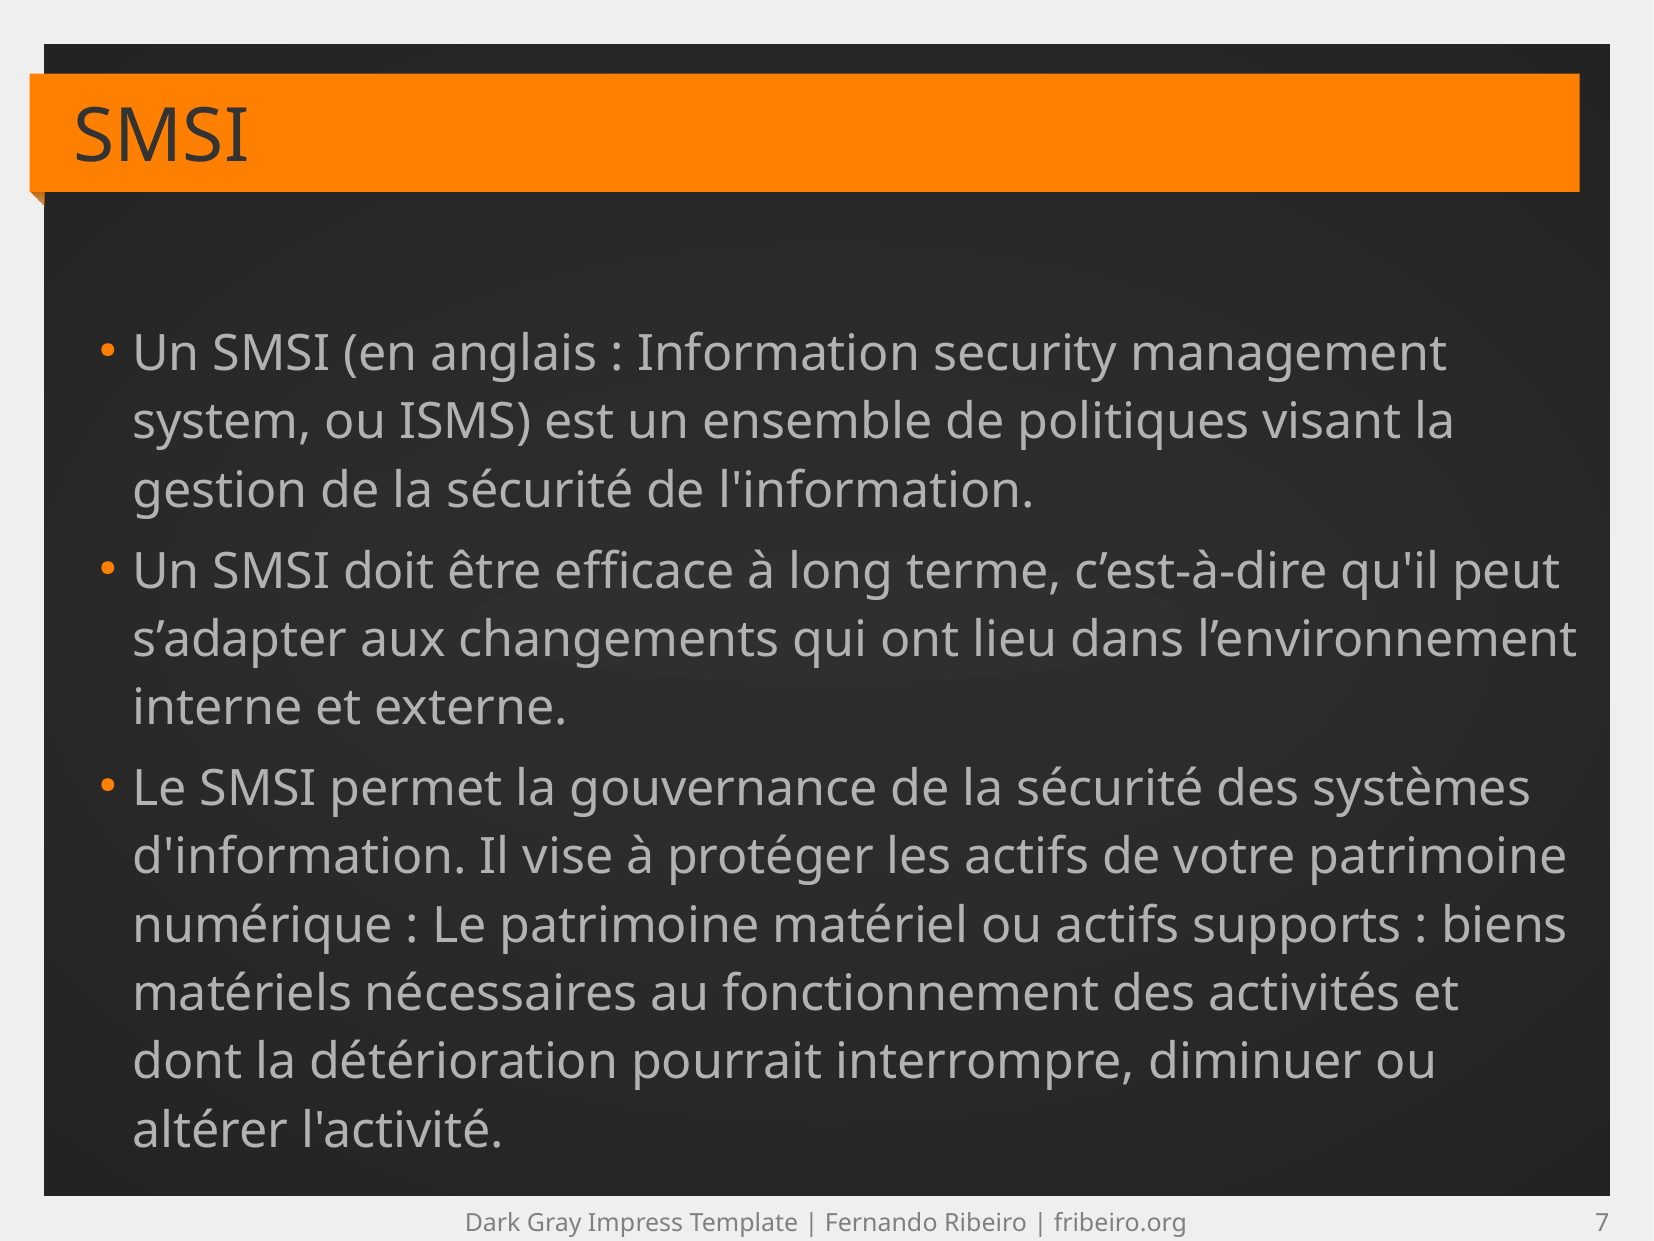

# SMSI
Un SMSI (en anglais : Information security management system, ou ISMS) est un ensemble de politiques visant la gestion de la sécurité de l'information.
Un SMSI doit être efficace à long terme, c’est-à-dire qu'il peut s’adapter aux changements qui ont lieu dans l’environnement interne et externe.
Le SMSI permet la gouvernance de la sécurité des systèmes d'information. Il vise à protéger les actifs de votre patrimoine numérique : Le patrimoine matériel ou actifs supports : biens matériels nécessaires au fonctionnement des activités et dont la détérioration pourrait interrompre, diminuer ou altérer l'activité.
Dark Gray Impress Template | Fernando Ribeiro | fribeiro.org
7